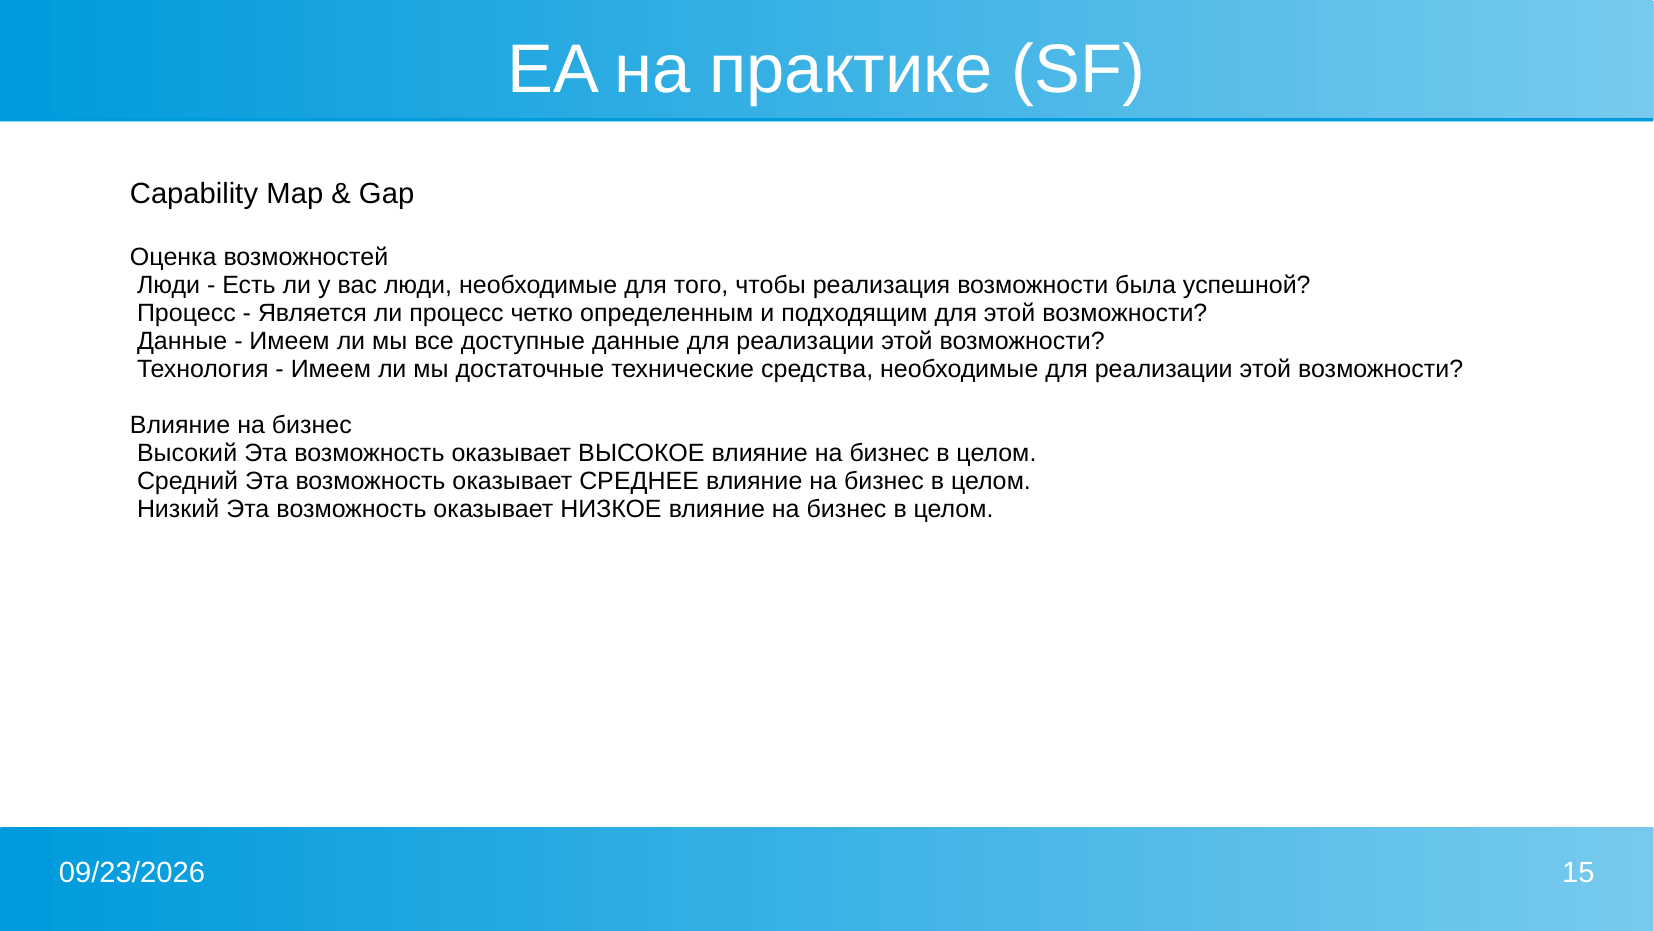

# EA на практике (SF)
Capability Map & Gap
Оценка возможностей
 Люди - Есть ли у вас люди, необходимые для того, чтобы реализация возможности была успешной?
 Процесс - Является ли процесс четко определенным и подходящим для этой возможности?
 Данные - Имеем ли мы все доступные данные для реализации этой возможности?
 Технология - Имеем ли мы достаточные технические средства, необходимые для реализации этой возможности?
Влияние на бизнес
 Высокий Эта возможность оказывает ВЫСОКОЕ влияние на бизнес в целом.
 Средний Эта возможность оказывает СРЕДНЕЕ влияние на бизнес в целом.
 Низкий Эта возможность оказывает НИЗКОЕ влияние на бизнес в целом.
15